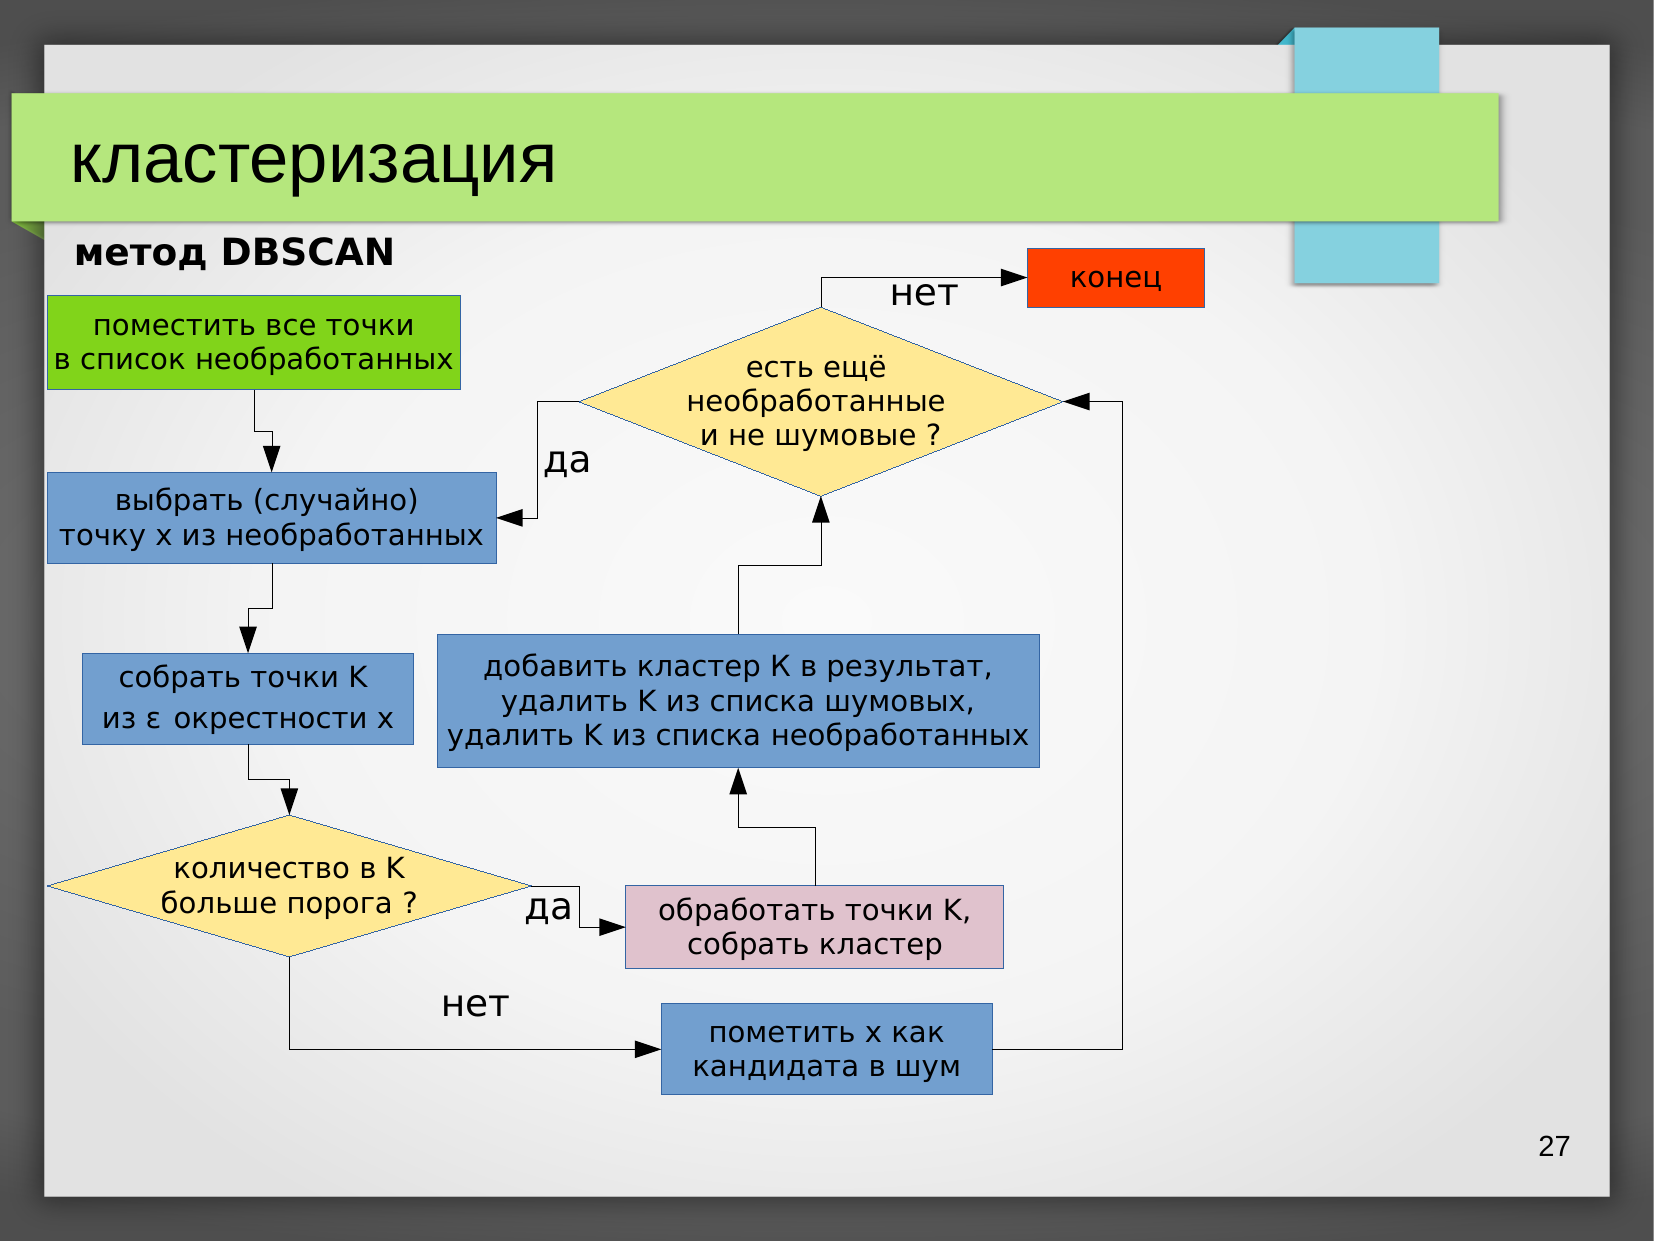

# кластеризация
метод DBSCAN
конец
поместить все точки
в список необработанных
есть ещё
необработанные
и не шумовые ?
выбрать (случайно)
точку х из необработанных
добавить кластер К в результат,
удалить K из списка шумовых,
удалить K из списка необработанных
собрать точки K
из ε окрестности х
количество в K
больше порога ?
обработать точки K,
собрать кластер
пометить х как
кандидата в шум
27